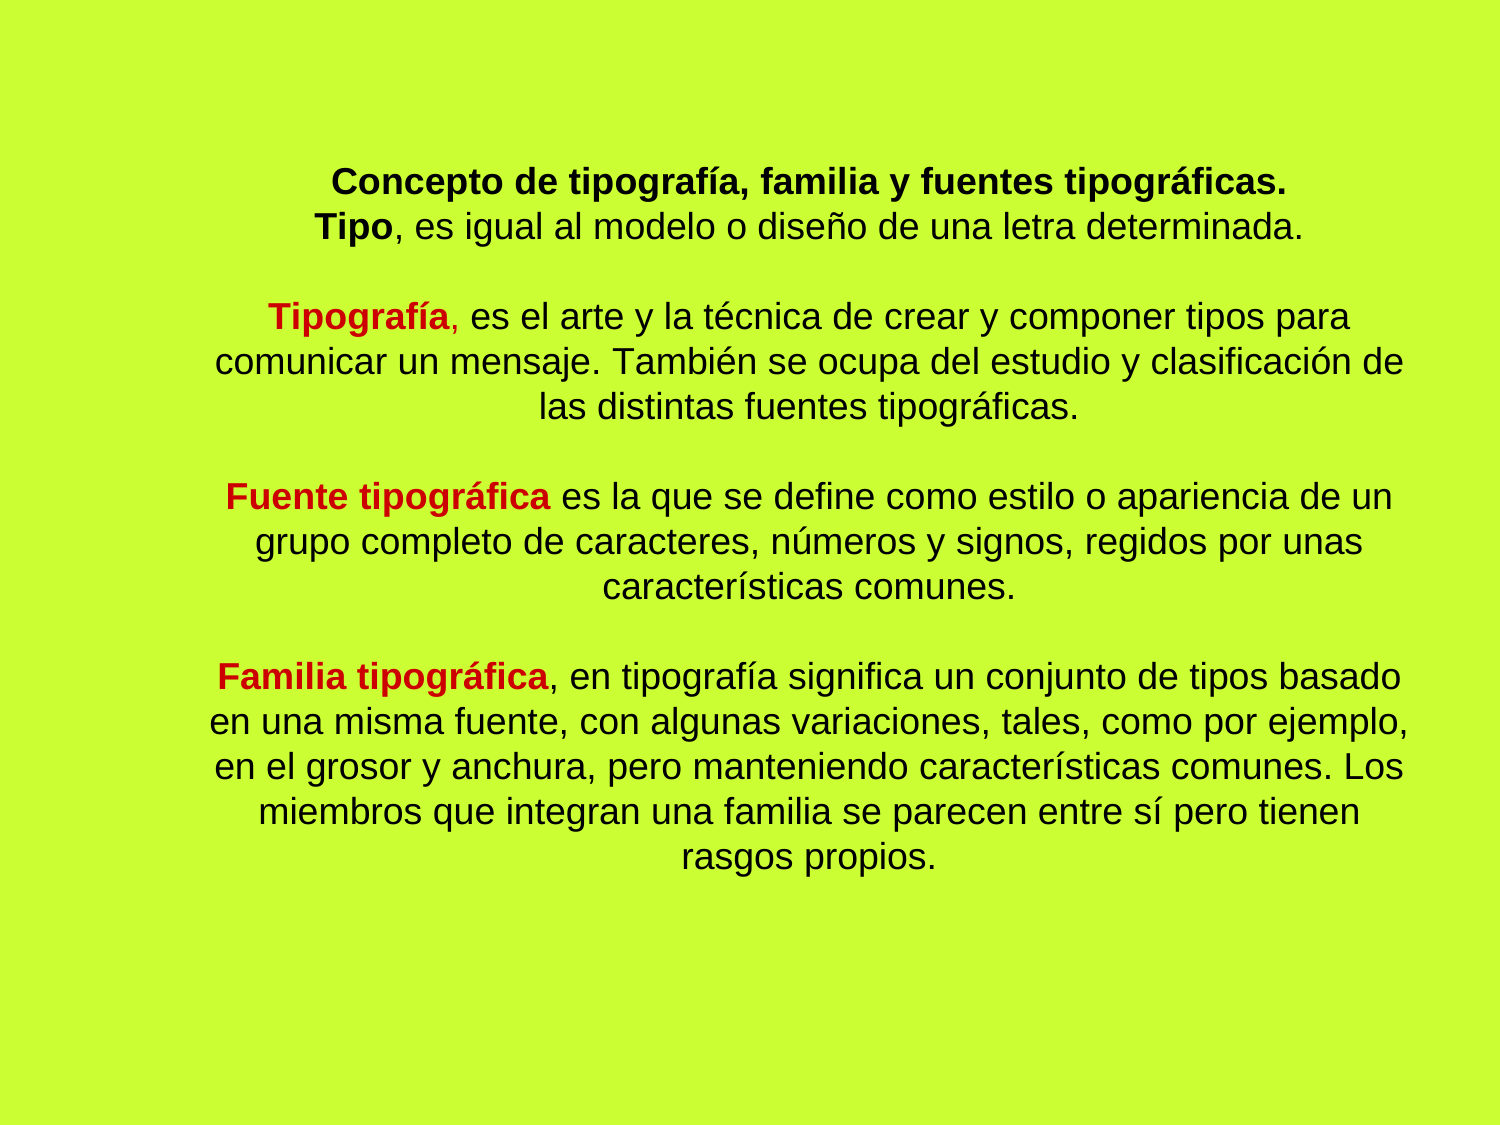

Concepto de tipografía, familia y fuentes tipográficas.
Tipo, es igual al modelo o diseño de una letra determinada.
Tipografía, es el arte y la técnica de crear y componer tipos para comunicar un mensaje. También se ocupa del estudio y clasificación de las distintas fuentes tipográficas.
Fuente tipográfica es la que se define como estilo o apariencia de un grupo completo de caracteres, números y signos, regidos por unas características comunes.
Familia tipográfica, en tipografía significa un conjunto de tipos basado en una misma fuente, con algunas variaciones, tales, como por ejemplo, en el grosor y anchura, pero manteniendo características comunes. Los miembros que integran una familia se parecen entre sí pero tienen rasgos propios.